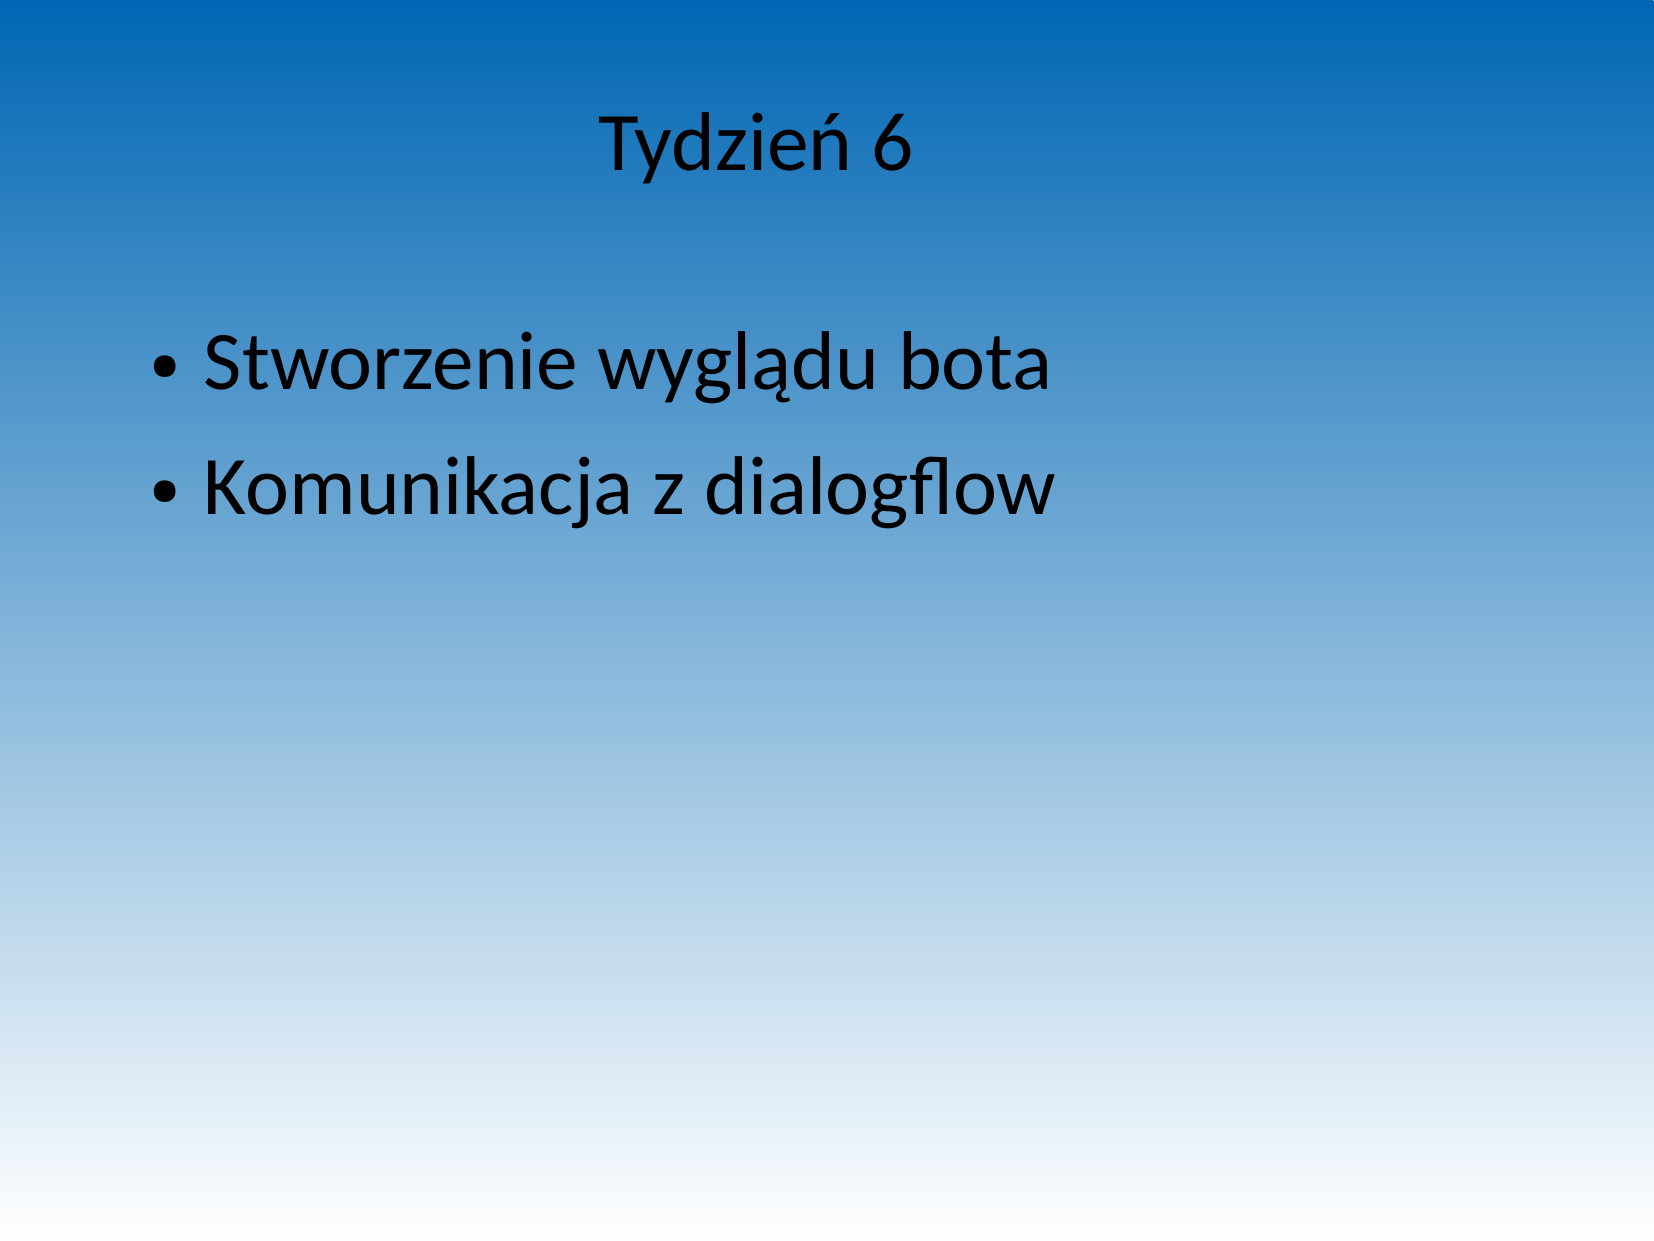

Tydzień 6
 Stworzenie wyglądu bota
 Komunikacja z dialogflow